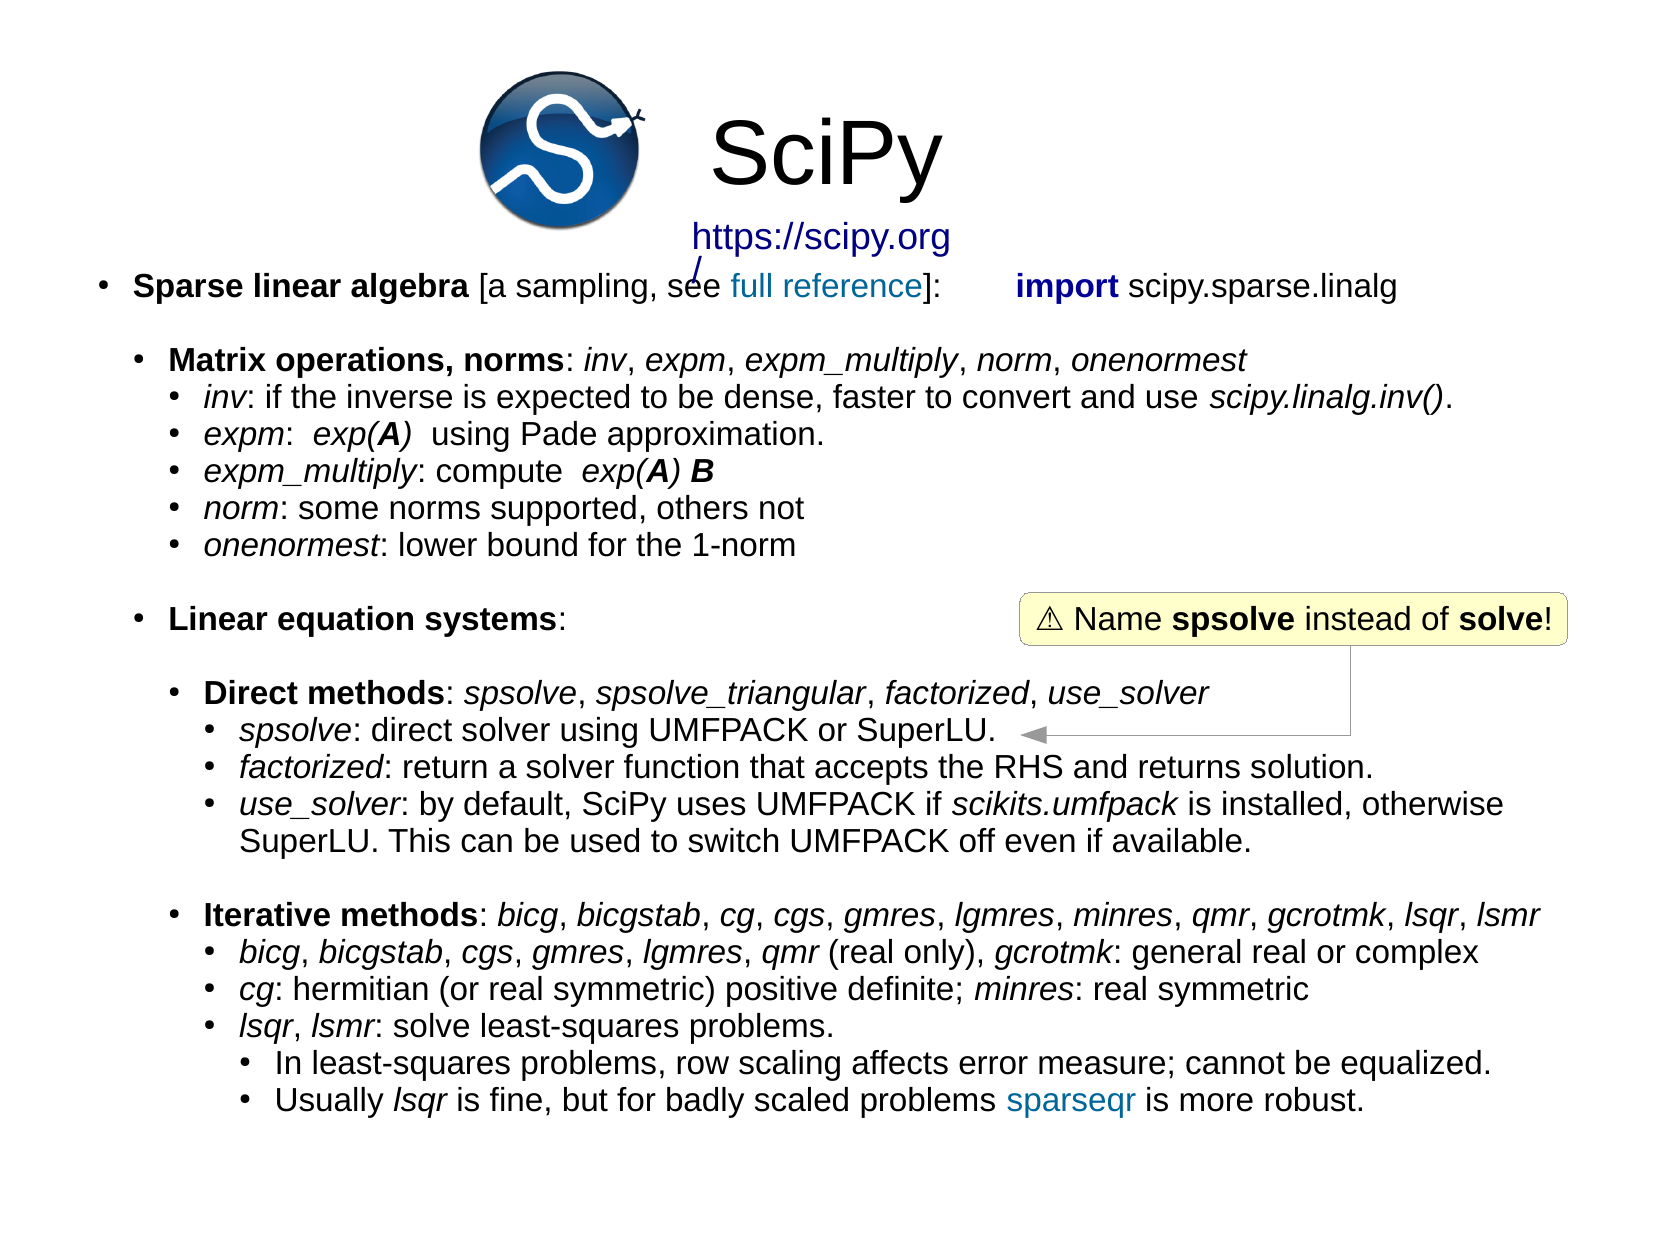

# SciPy
https://scipy.org/
Sparse linear algebra [a sampling, see full reference]: import scipy.sparse.linalg
Matrix operations, norms: inv, expm, expm_multiply, norm, onenormest
inv: if the inverse is expected to be dense, faster to convert and use scipy.linalg.inv().
expm: exp(A) using Pade approximation.
expm_multiply: compute exp(A) B
norm: some norms supported, others not
onenormest: lower bound for the 1-norm
Linear equation systems:
Direct methods: spsolve, spsolve_triangular, factorized, use_solver
spsolve: direct solver using UMFPACK or SuperLU.
factorized: return a solver function that accepts the RHS and returns solution.
use_solver: by default, SciPy uses UMFPACK if scikits.umfpack is installed, otherwise SuperLU. This can be used to switch UMFPACK off even if available.
Iterative methods: bicg, bicgstab, cg, cgs, gmres, lgmres, minres, qmr, gcrotmk, lsqr, lsmr
bicg, bicgstab, cgs, gmres, lgmres, qmr (real only), gcrotmk: general real or complex
cg: hermitian (or real symmetric) positive definite; minres: real symmetric
lsqr, lsmr: solve least-squares problems.
In least-squares problems, row scaling affects error measure; cannot be equalized.
Usually lsqr is fine, but for badly scaled problems sparseqr is more robust.
⚠ Name spsolve instead of solve!